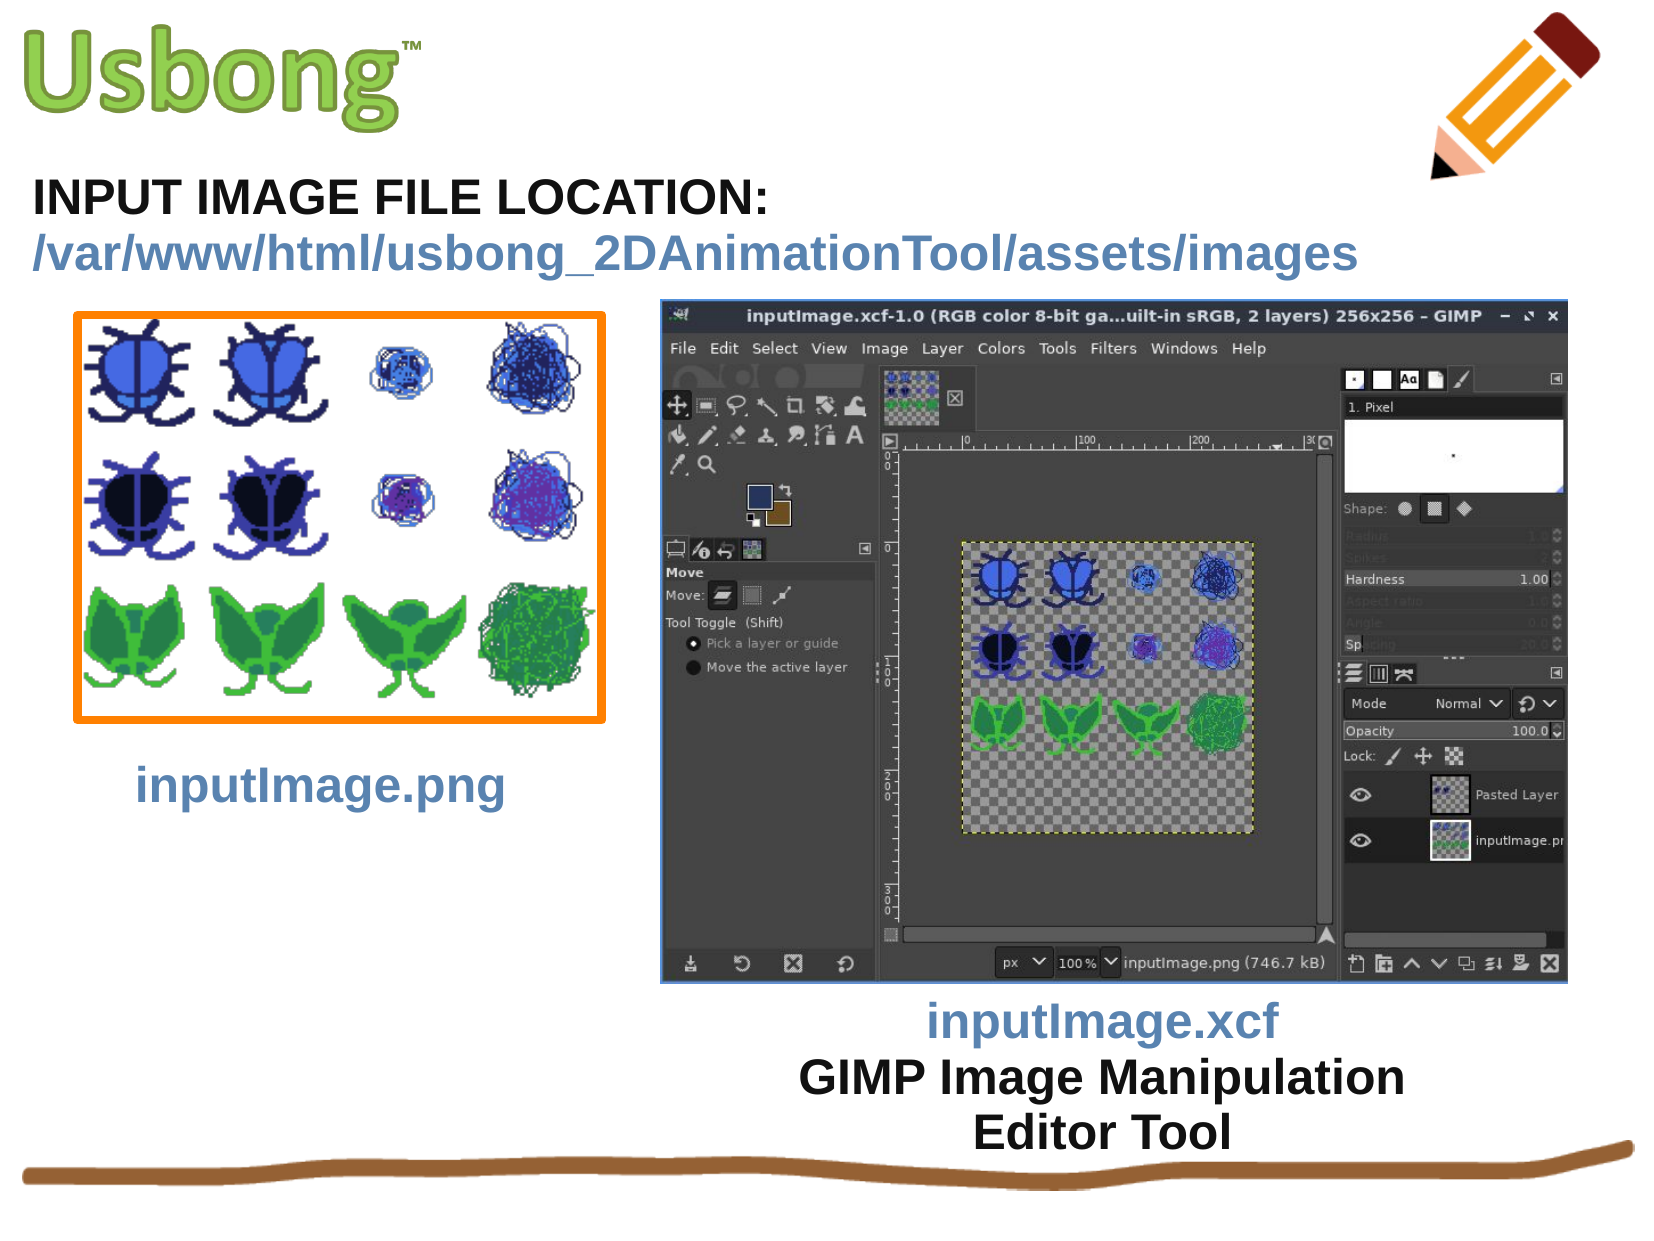

INPUT IMAGE FILE LOCATION:
/var/www/html/usbong_2DAnimationTool/assets/images
inputImage.png
inputImage.xcf
GIMP Image Manipulation Editor Tool